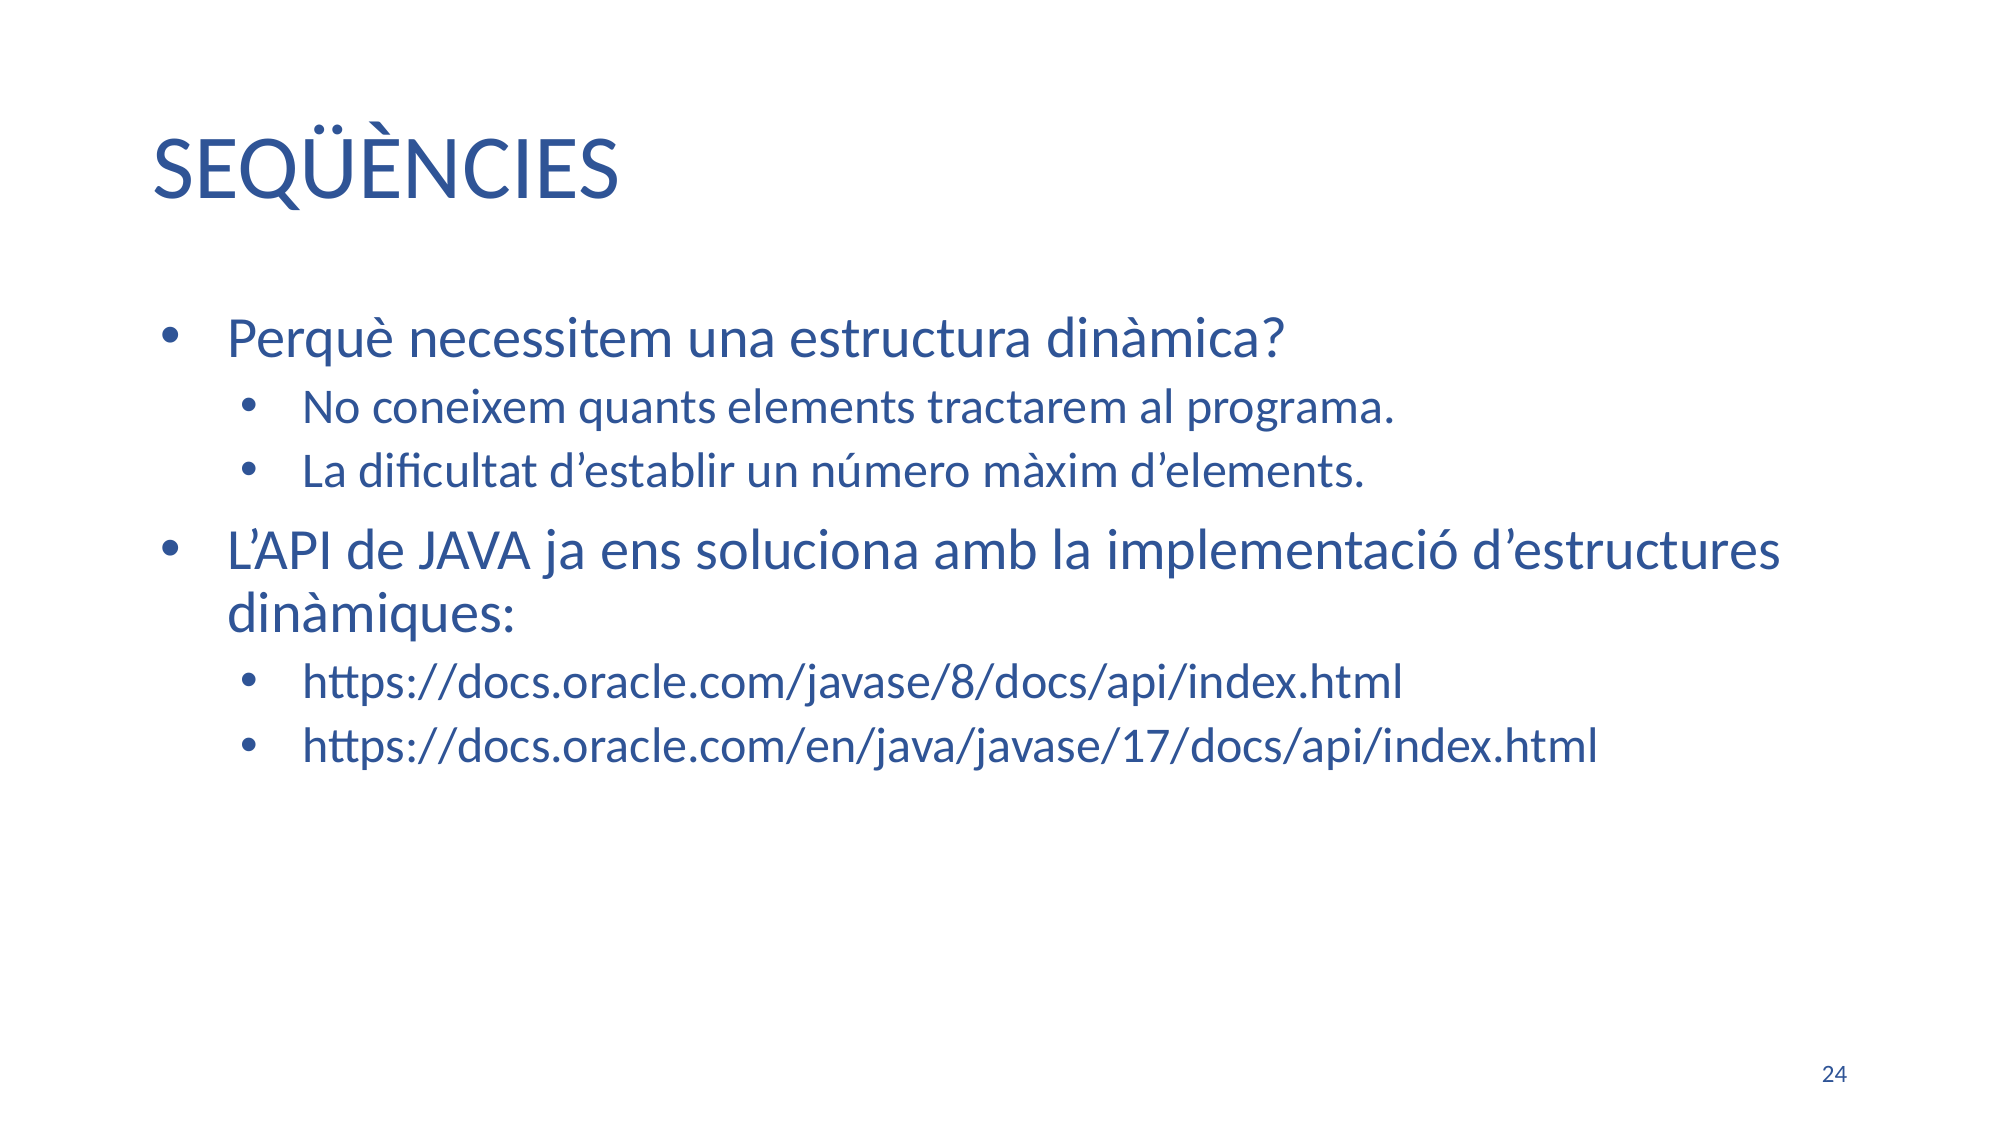

# SEQÜÈNCIES
Perquè necessitem una estructura dinàmica?
No coneixem quants elements tractarem al programa.
La dificultat d’establir un número màxim d’elements.
L’API de JAVA ja ens soluciona amb la implementació d’estructures dinàmiques:
https://docs.oracle.com/javase/8/docs/api/index.html
https://docs.oracle.com/en/java/javase/17/docs/api/index.html